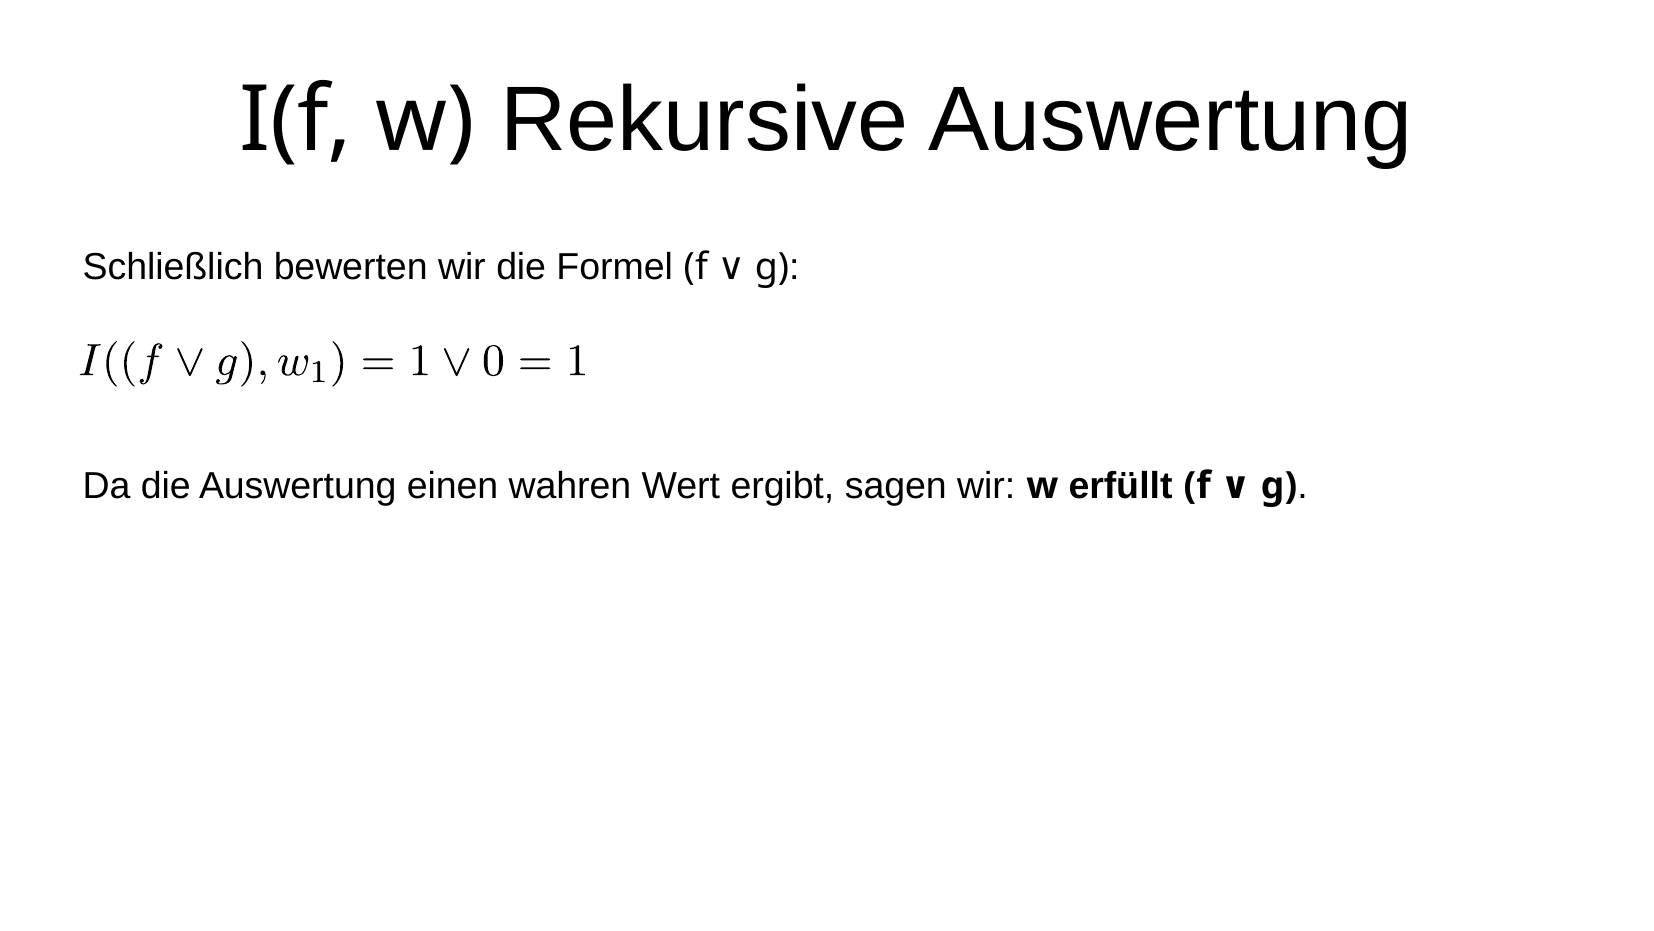

# I(f, w) Rekursive Auswertung
Schließlich bewerten wir die Formel (f ∨ g):
Da die Auswertung einen wahren Wert ergibt, sagen wir: w erfüllt (f ∨ g).